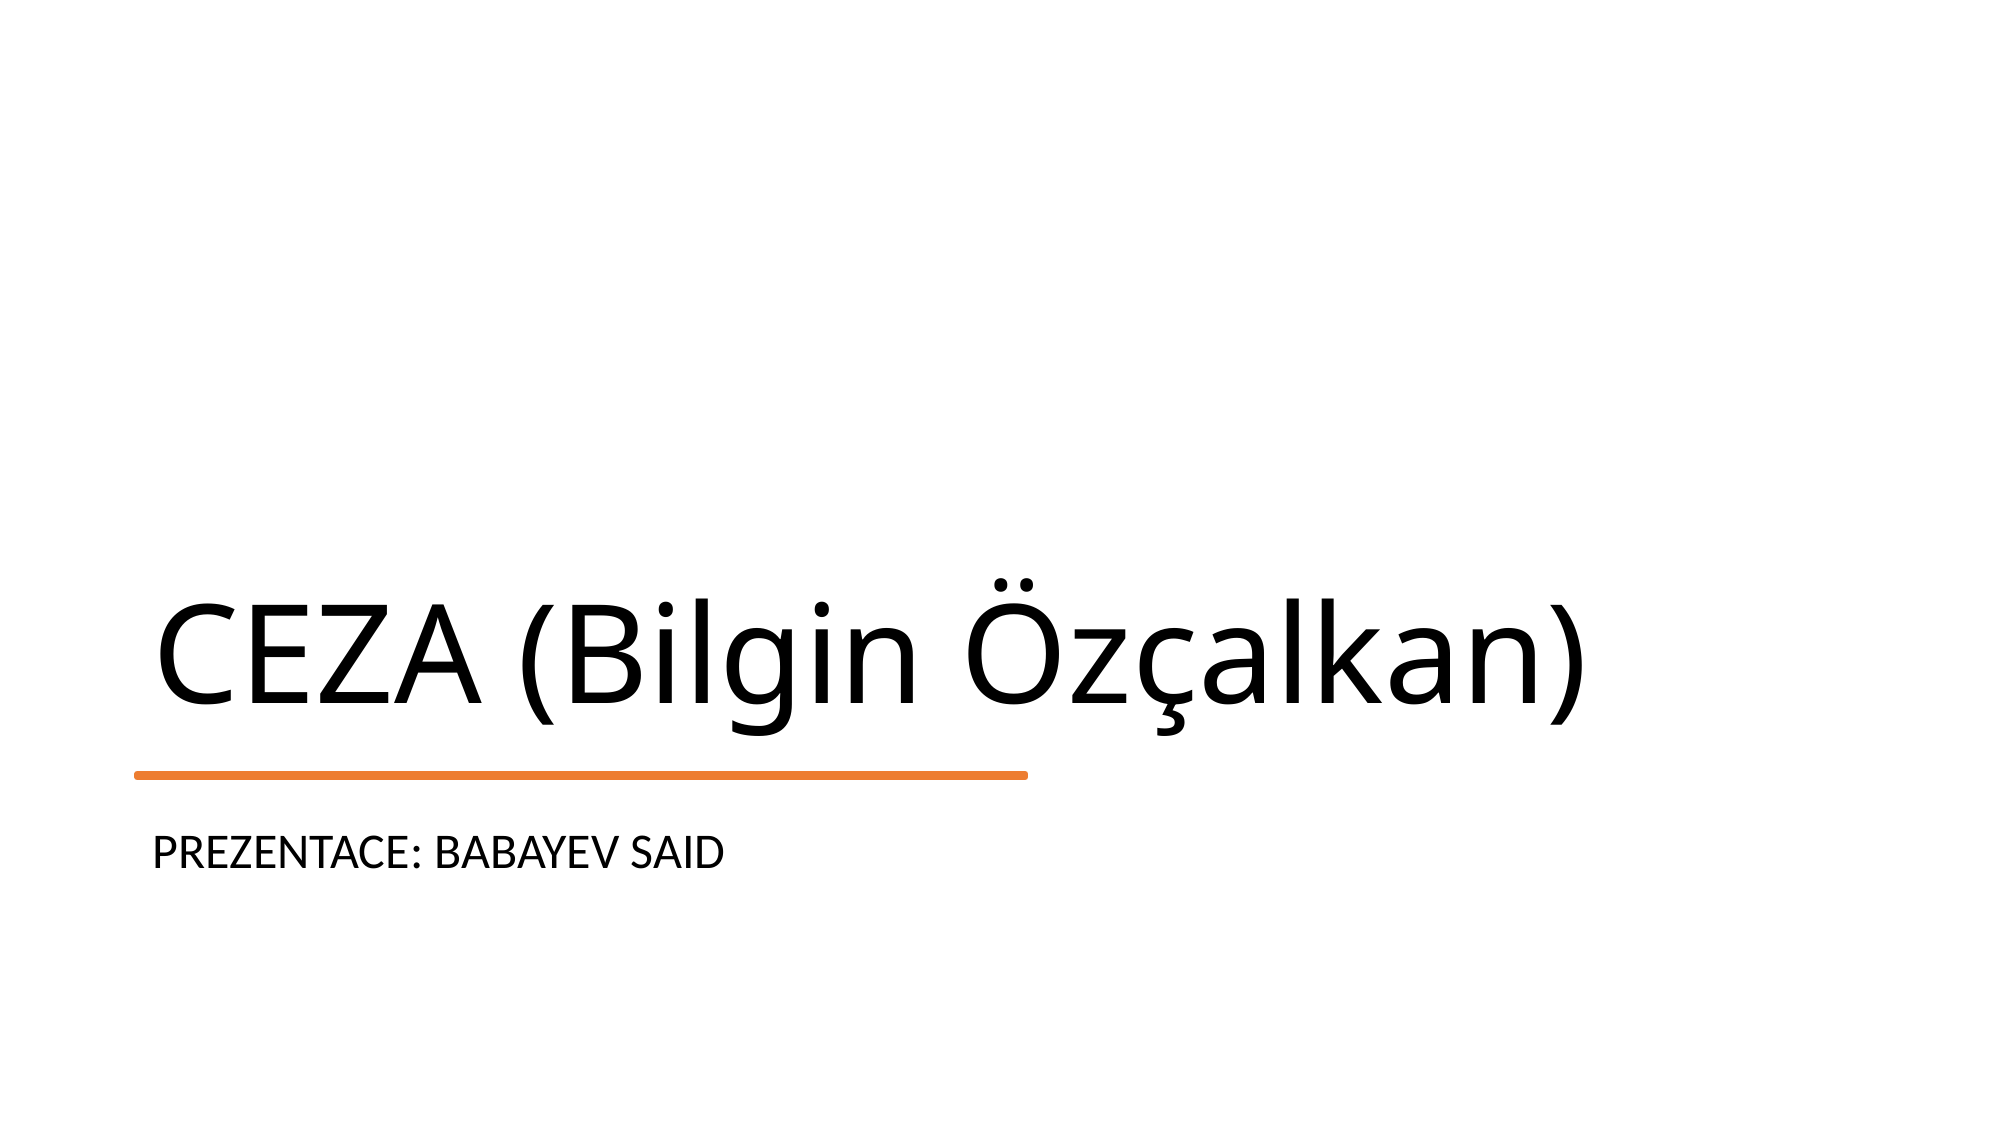

# CEZA (Bilgin Özçalkan)
PREZENTACE: BABAYEV SAID